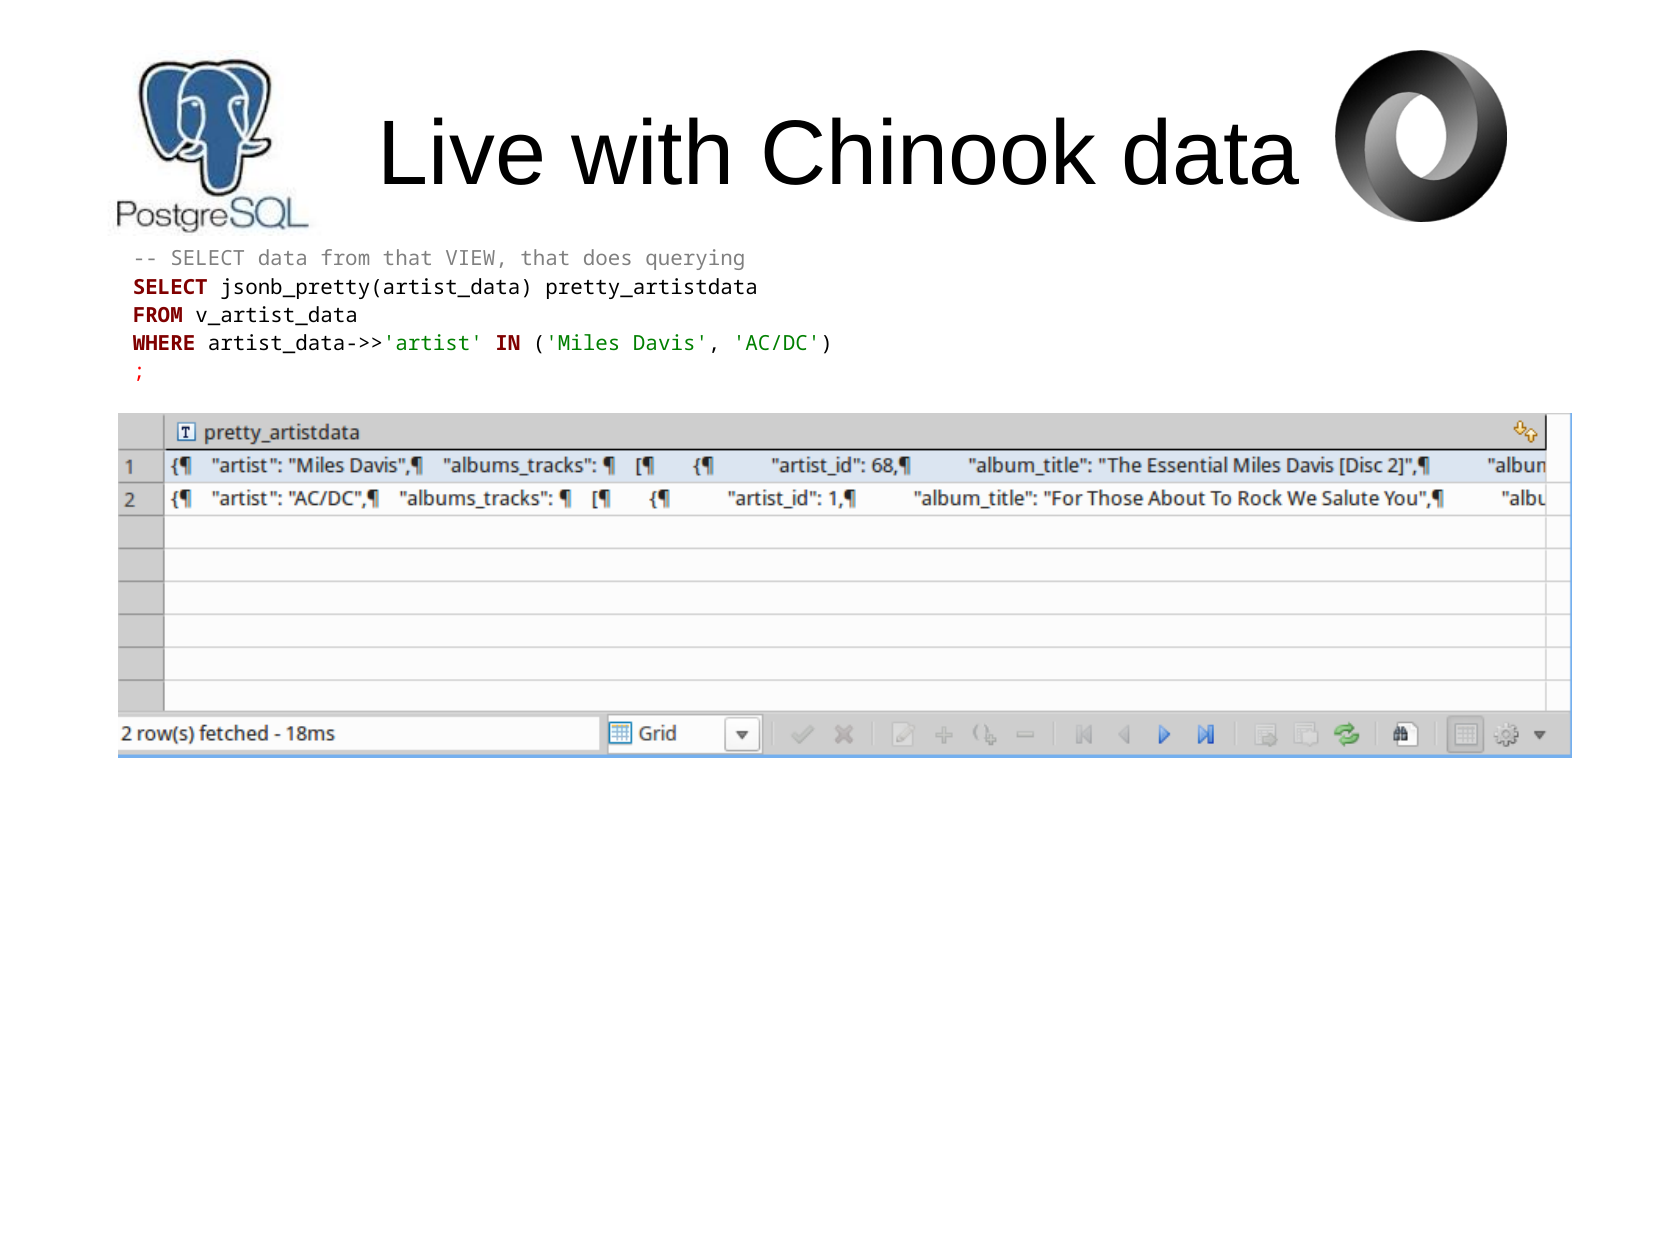

# Live with Chinook data
-- SELECT data from that VIEW, that does querying
SELECT jsonb_pretty(artist_data) pretty_artistdata
FROM v_artist_data
WHERE artist_data->>'artist' IN ('Miles Davis', 'AC/DC')
;